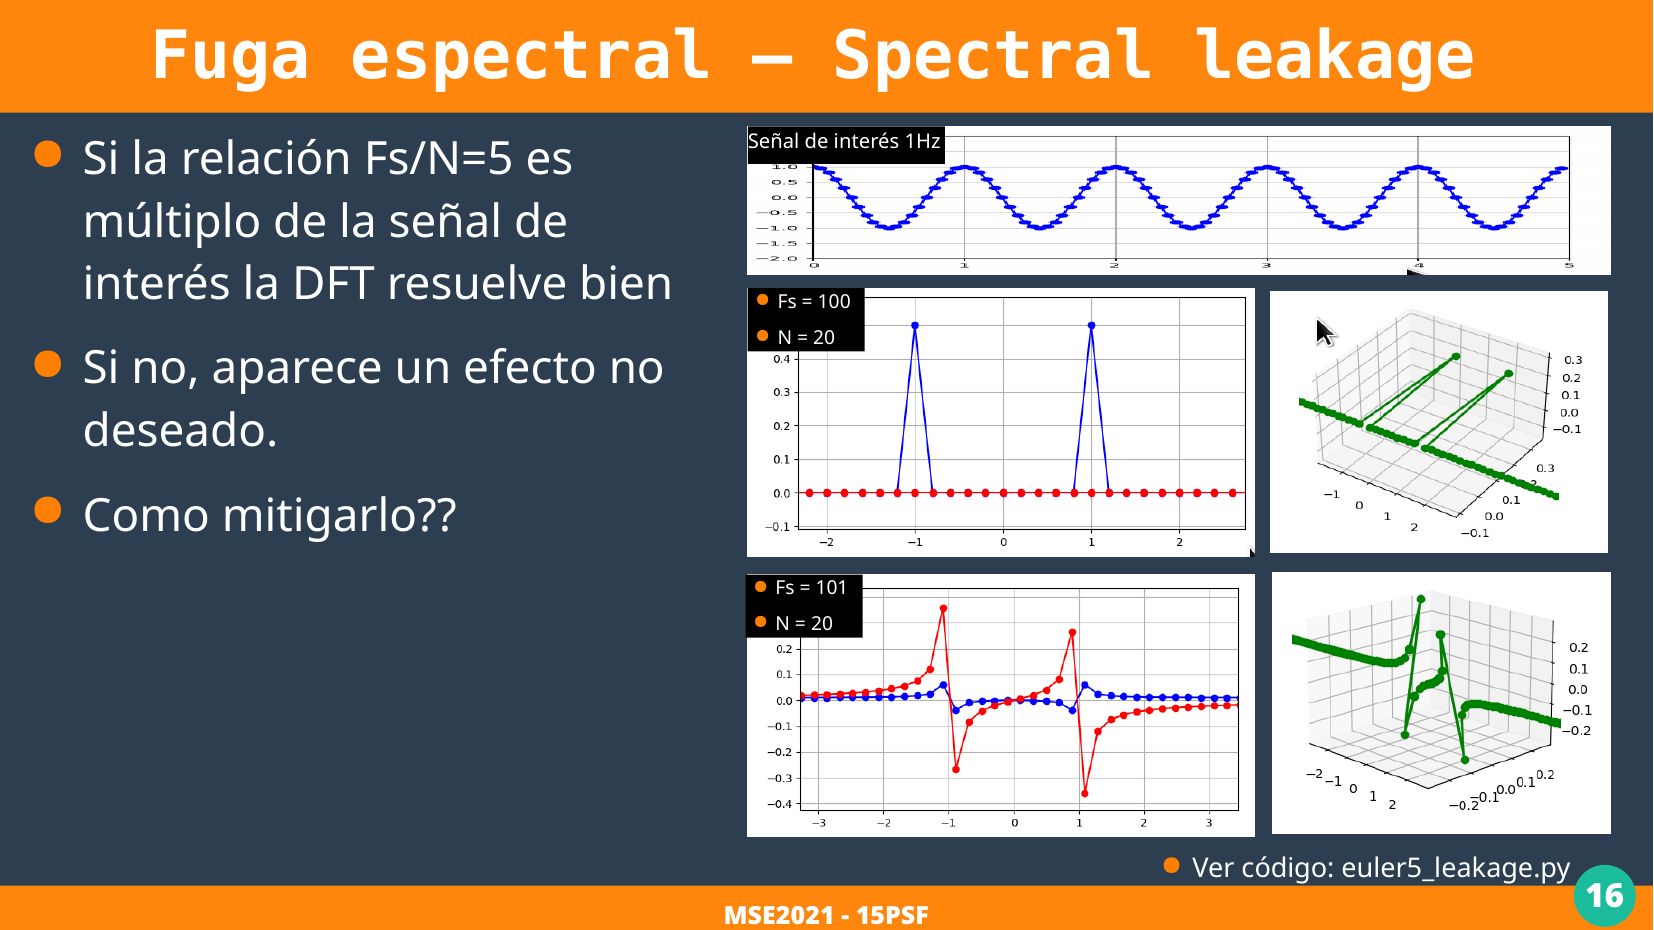

# Fuga espectral – Spectral leakage
Si la relación Fs/N=5 es múltiplo de la señal de interés la DFT resuelve bien
Si no, aparece un efecto no deseado.
Como mitigarlo??
Señal de interés 1Hz
Fs = 100
N = 20
Fs = 101
N = 20
Ver código: euler5_leakage.py
MSE2021 - 15PSF